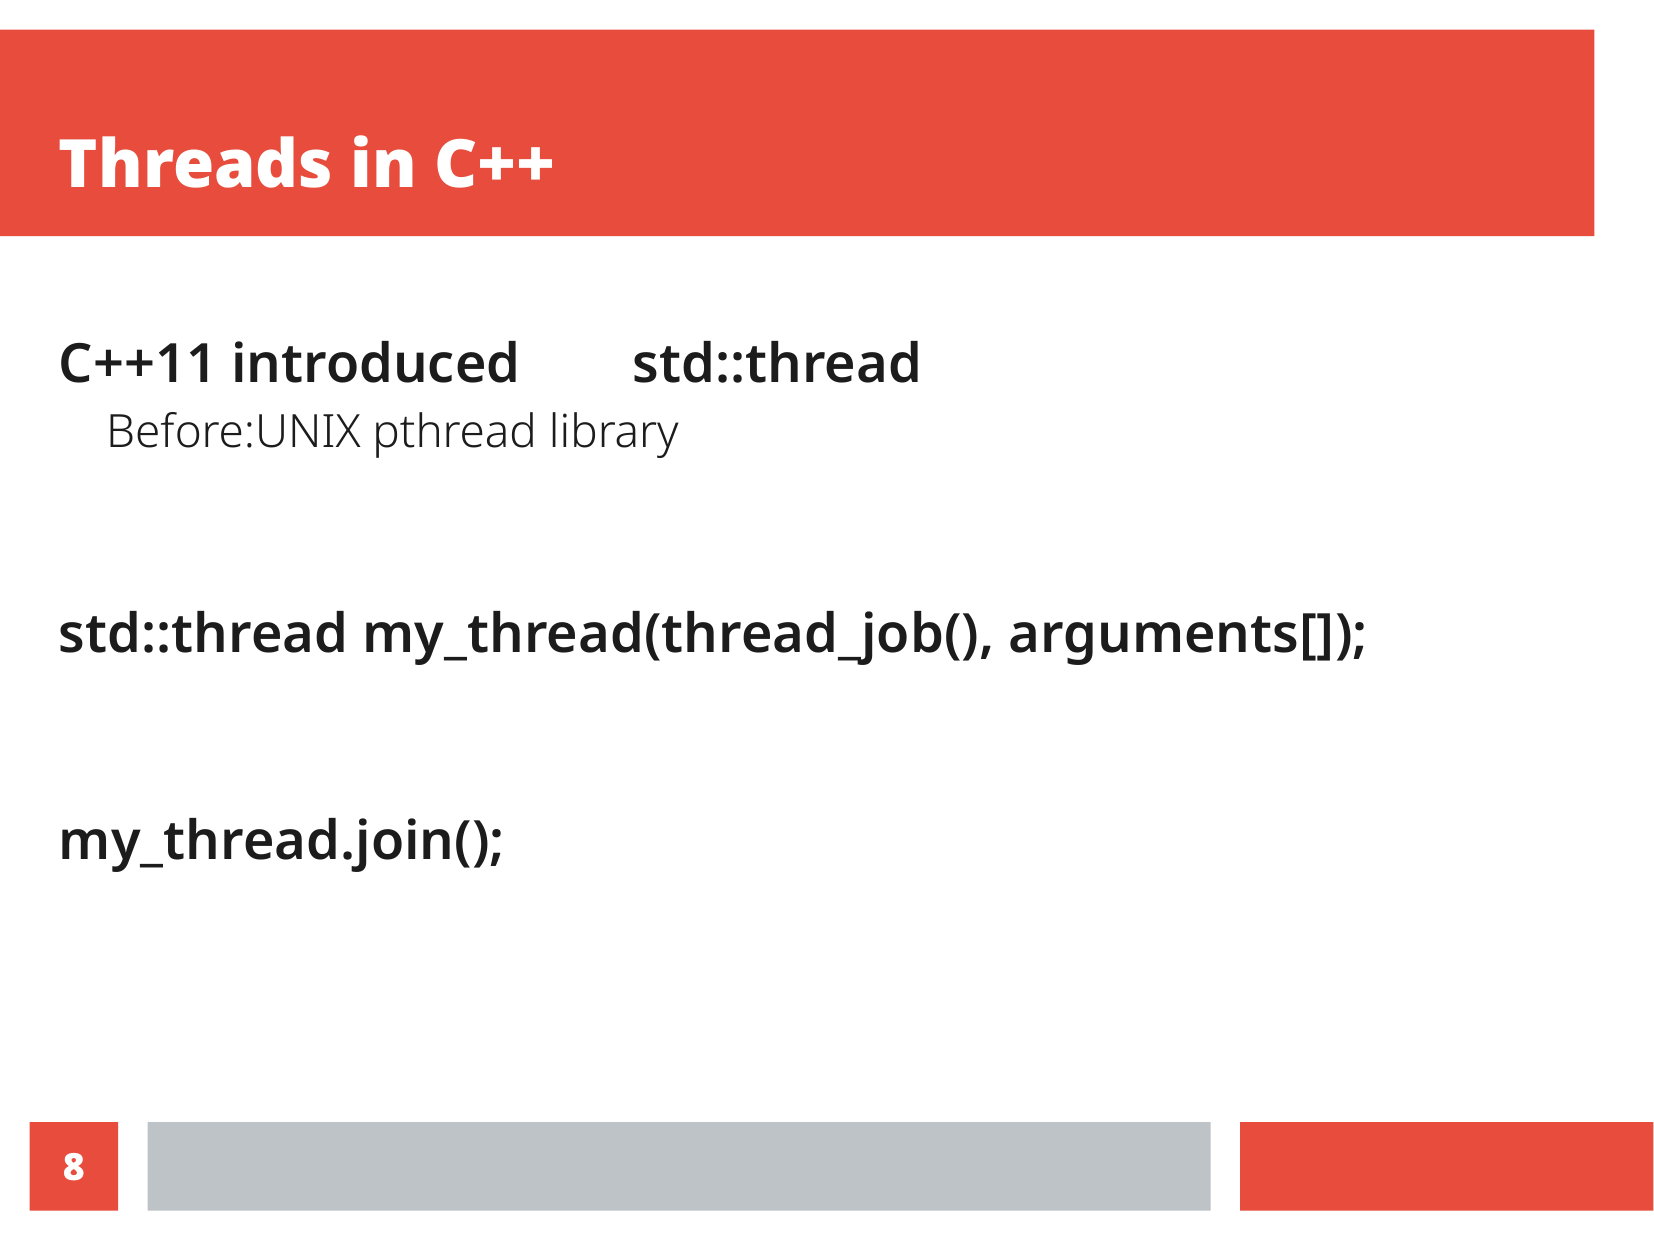

# Threads in C++
C++11 introduced std::thread
Before:UNIX pthread library
std::thread my_thread(thread_job(), arguments[]);
my_thread.join();
8